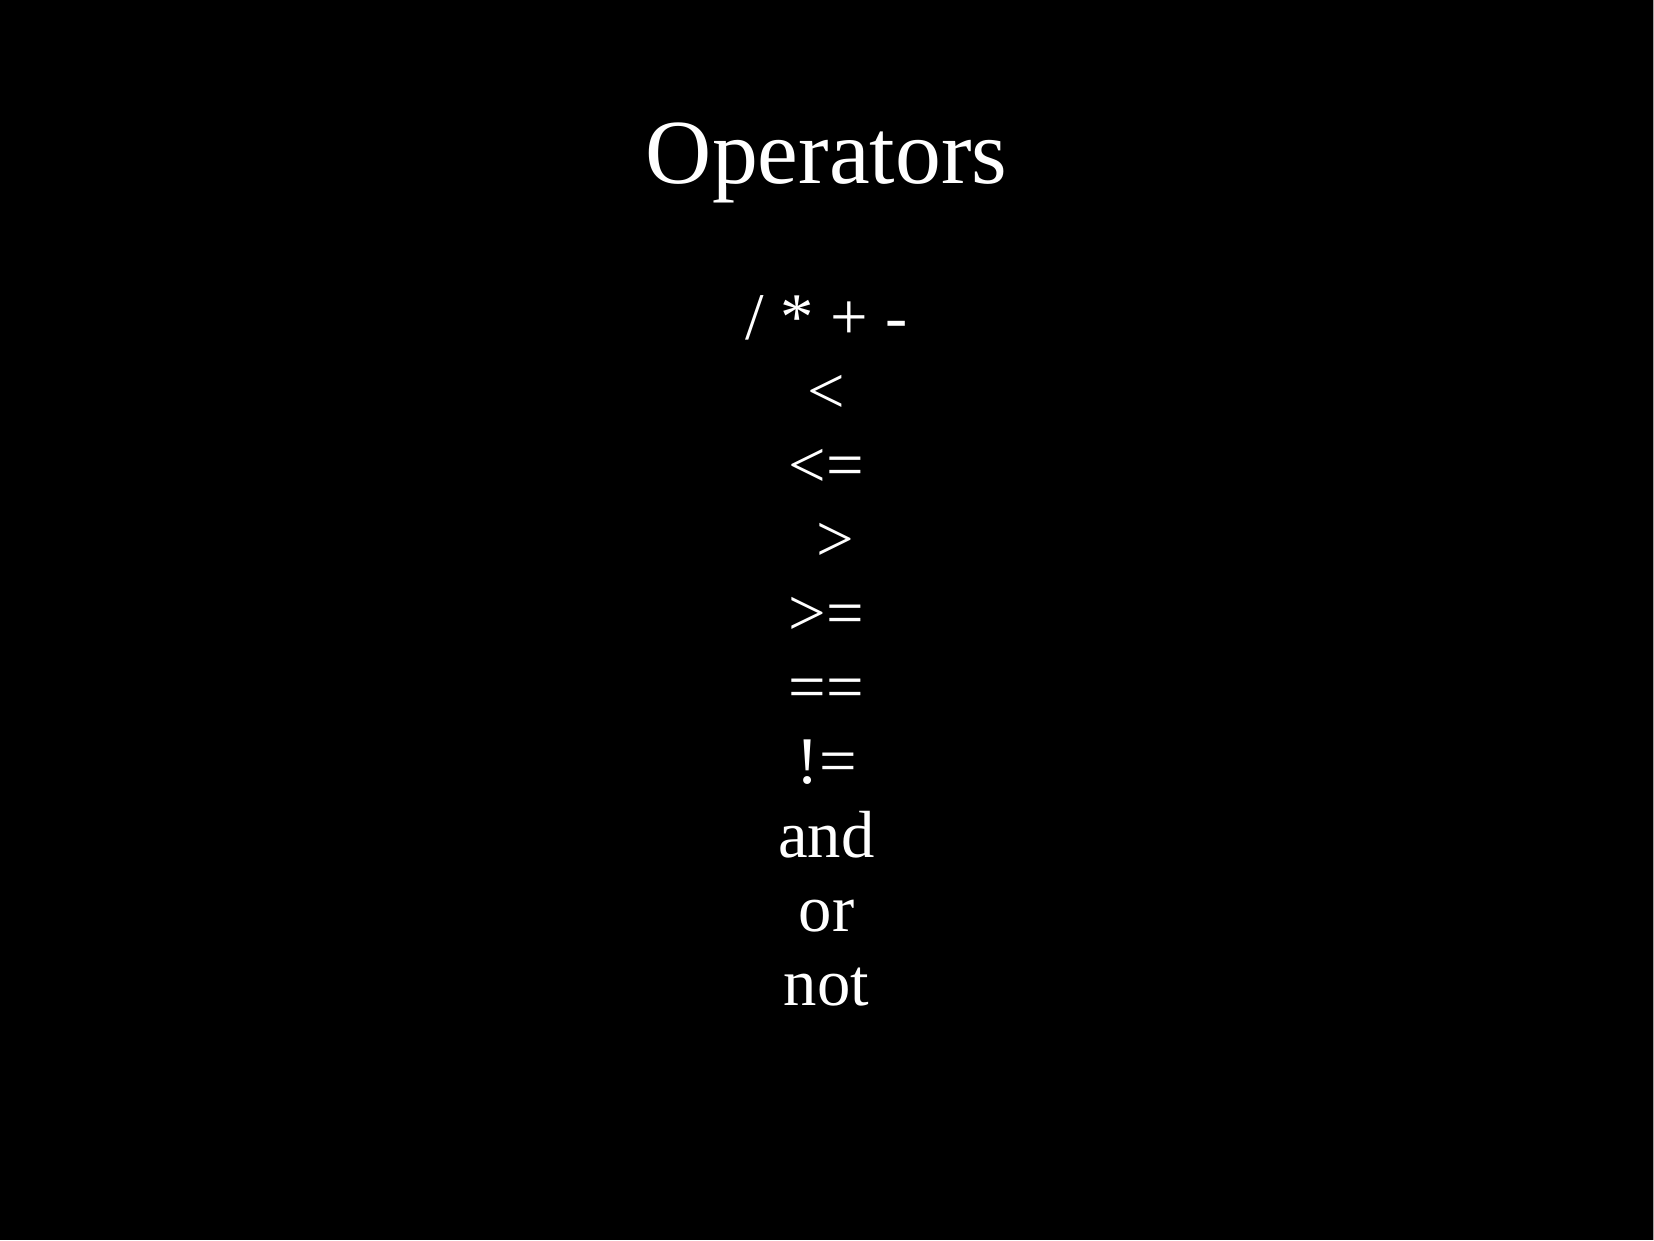

# Operators
/ * + -
<
<=
 >
>=
==
!=
and
or
not